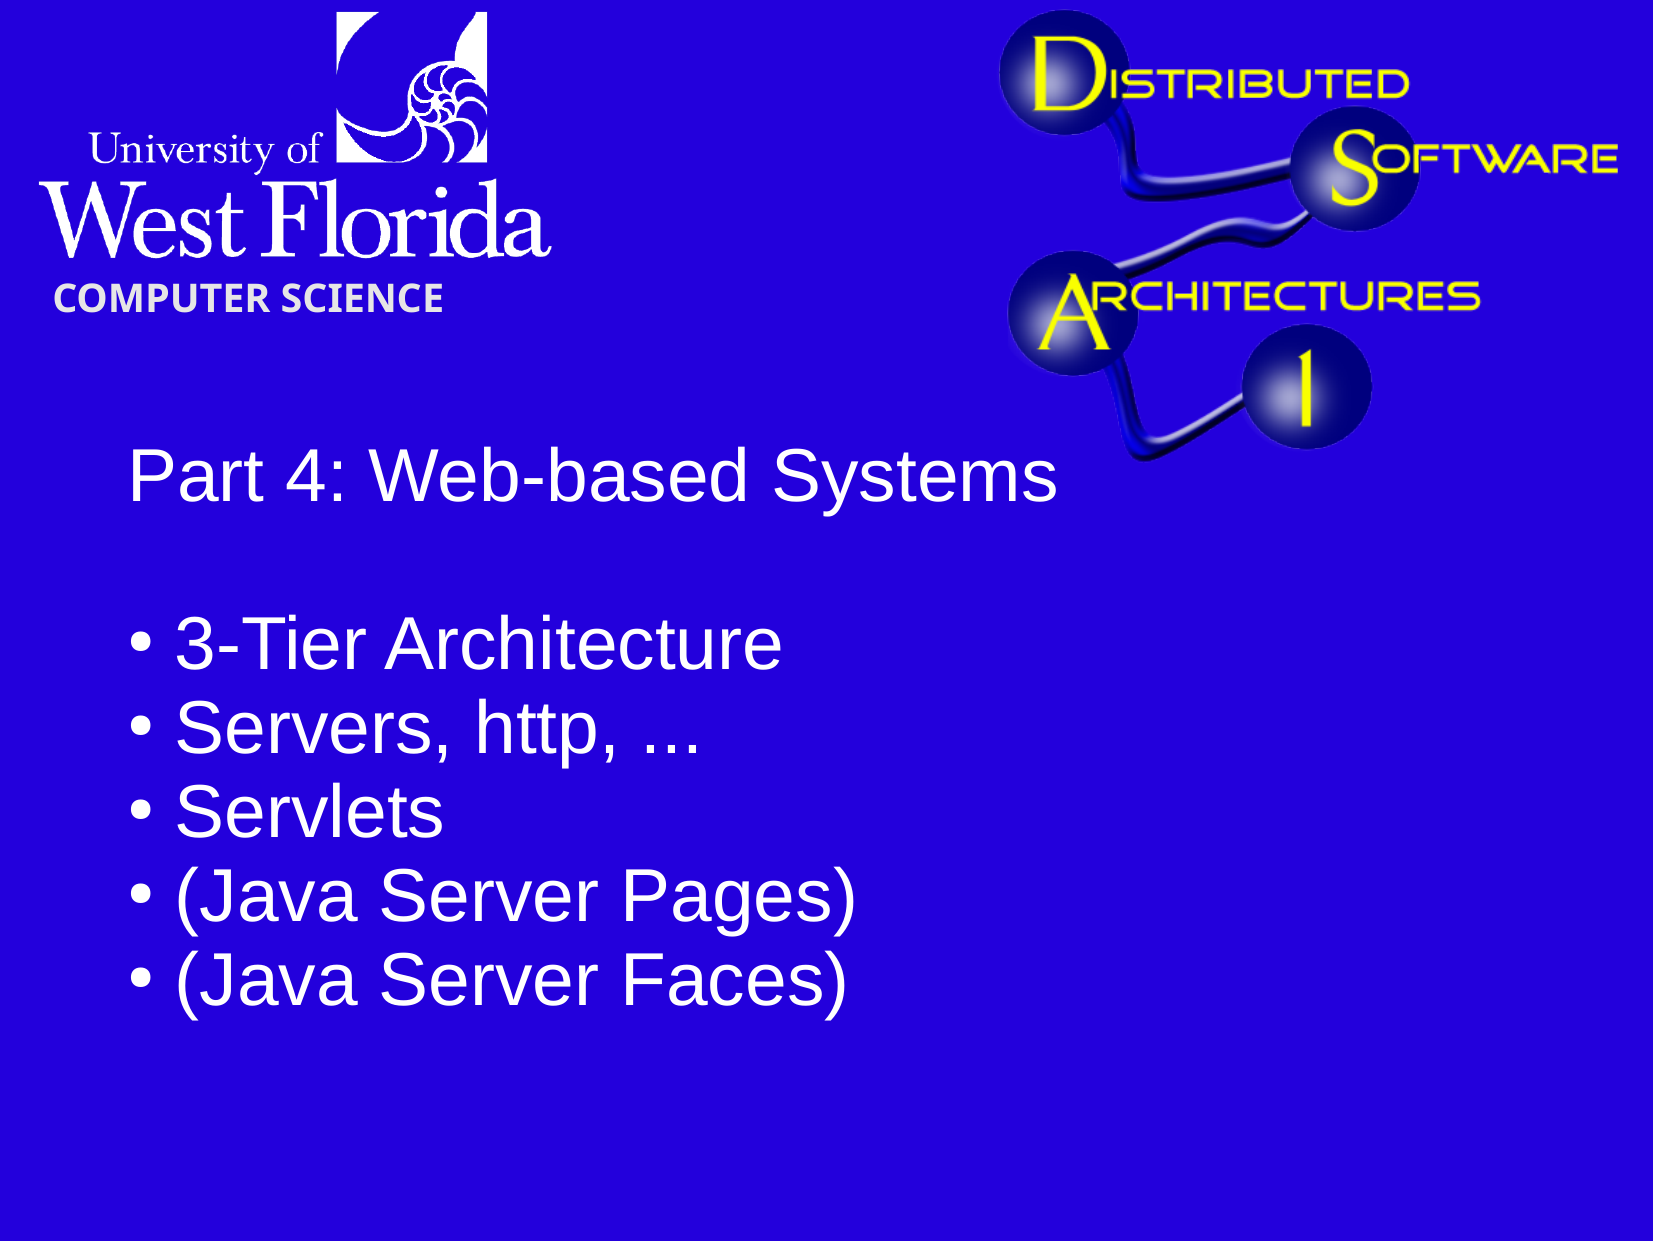

COMPUTER SCIENCE
Part 4: Web-based Systems
 3-Tier Architecture
 Servers, http, ...
 Servlets
 (Java Server Pages)
 (Java Server Faces)